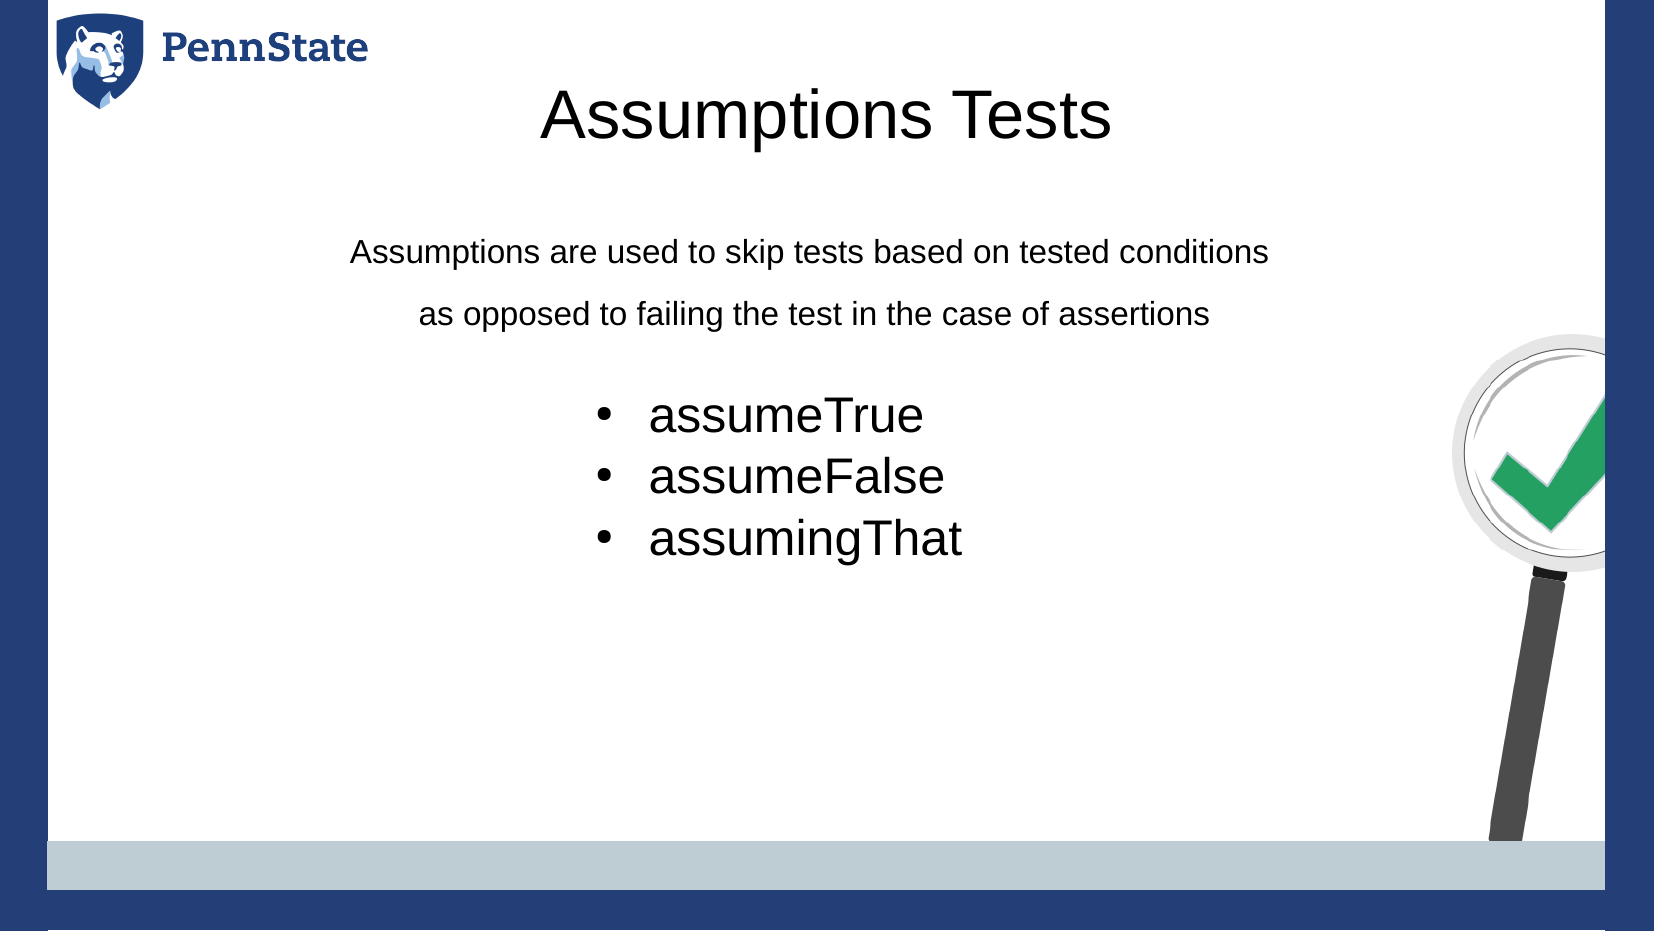

# Assumptions Tests
Assumptions are used to skip tests based on tested conditions
as opposed to failing the test in the case of assertions
assumeTrue
assumeFalse
assumingThat